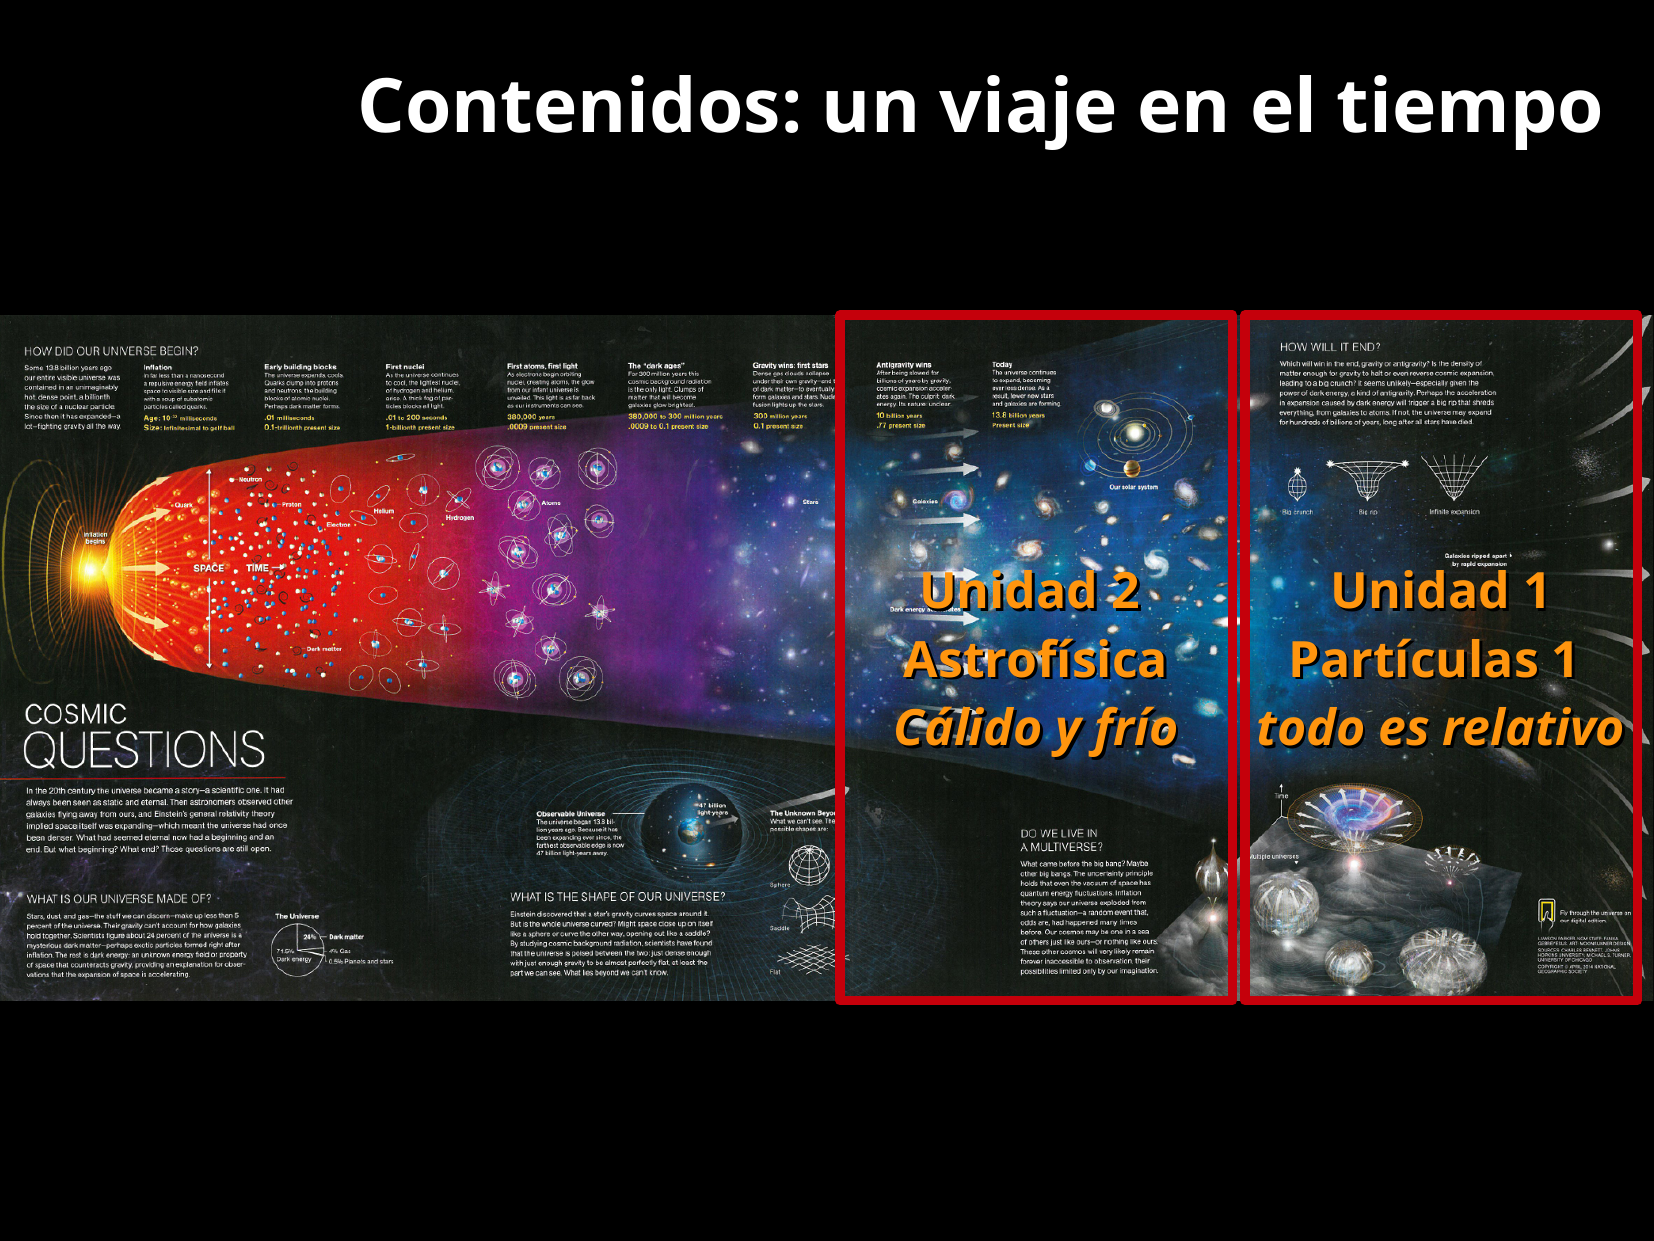

# Contenidos: un viaje en el tiempo
Unidad 2
Astrofísica
Cálido y frío
Unidad 1
Partículas 1
todo es relativo
Oct 24, 2017
H. Asorey - IPAC 2017 - 11
2